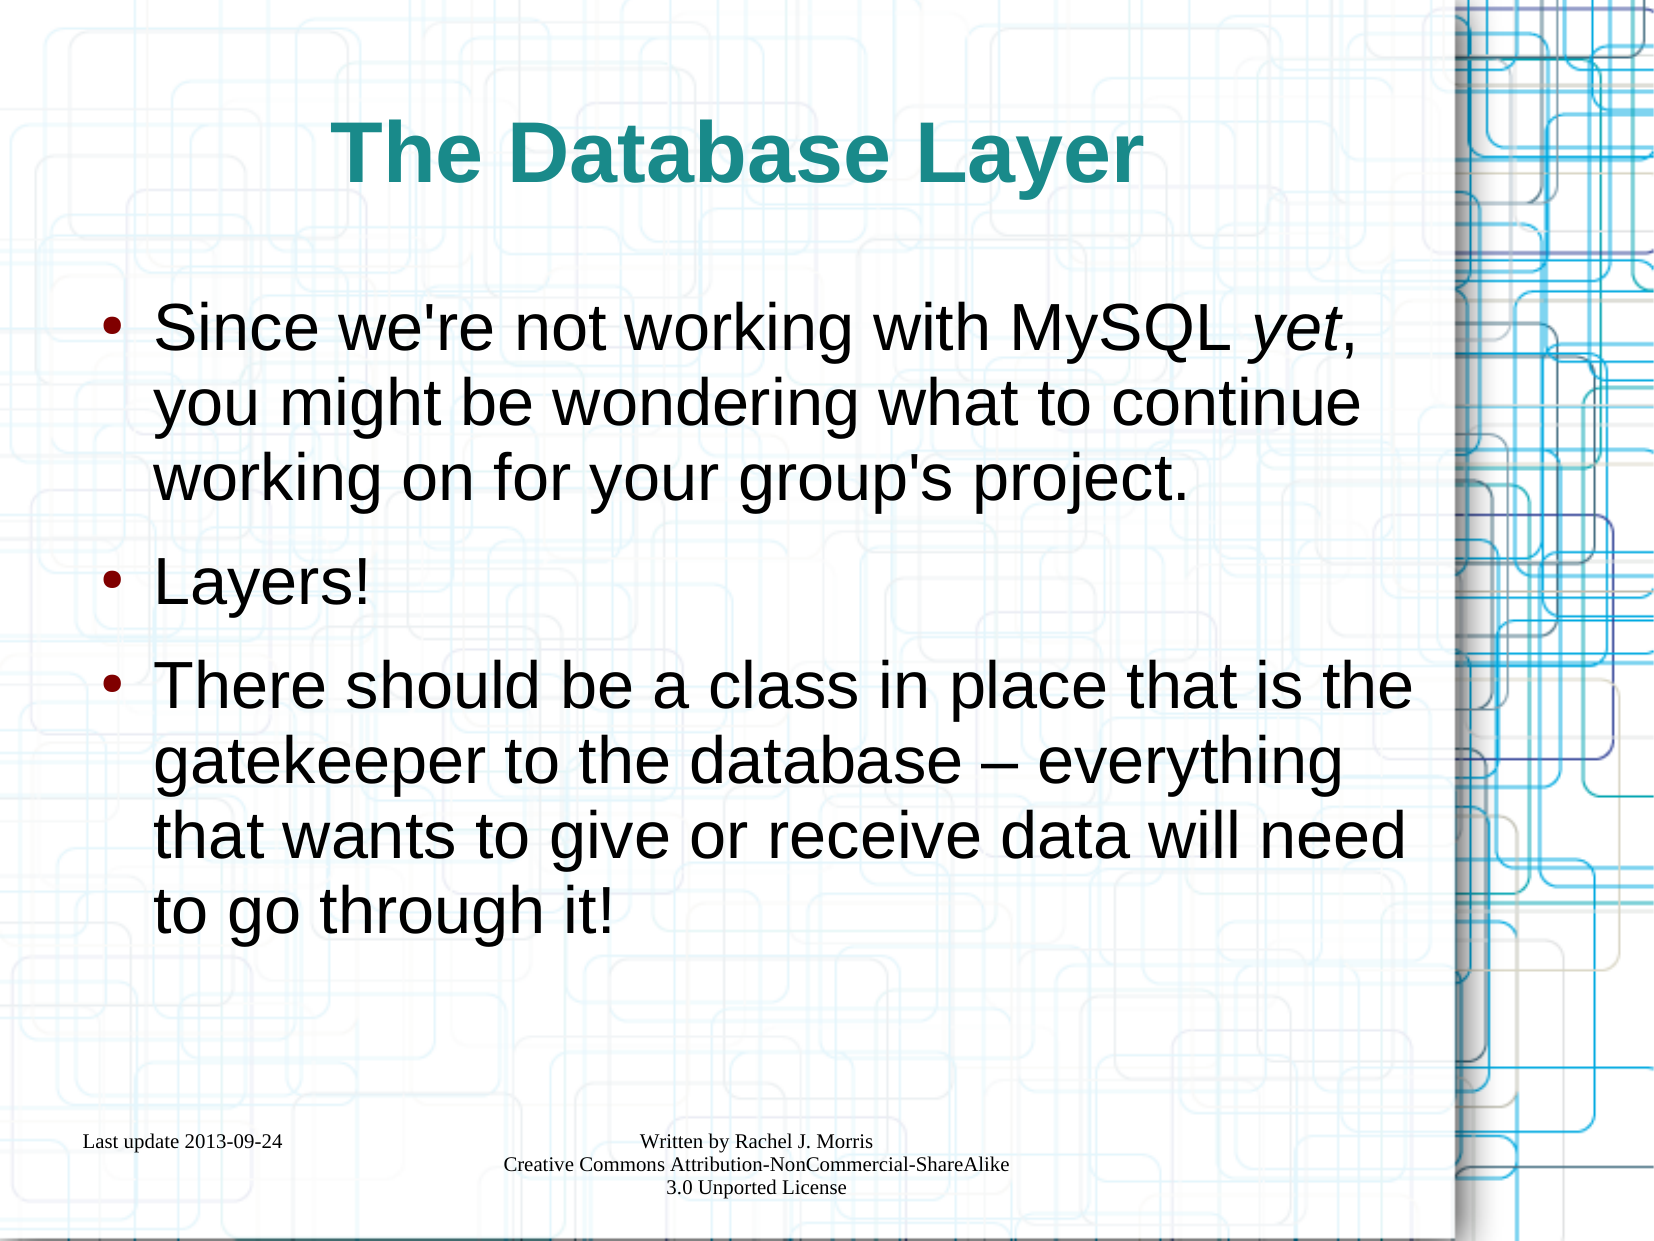

# The Database Layer
Since we're not working with MySQL yet, you might be wondering what to continue working on for your group's project.
Layers!
There should be a class in place that is the gatekeeper to the database – everything that wants to give or receive data will need to go through it!